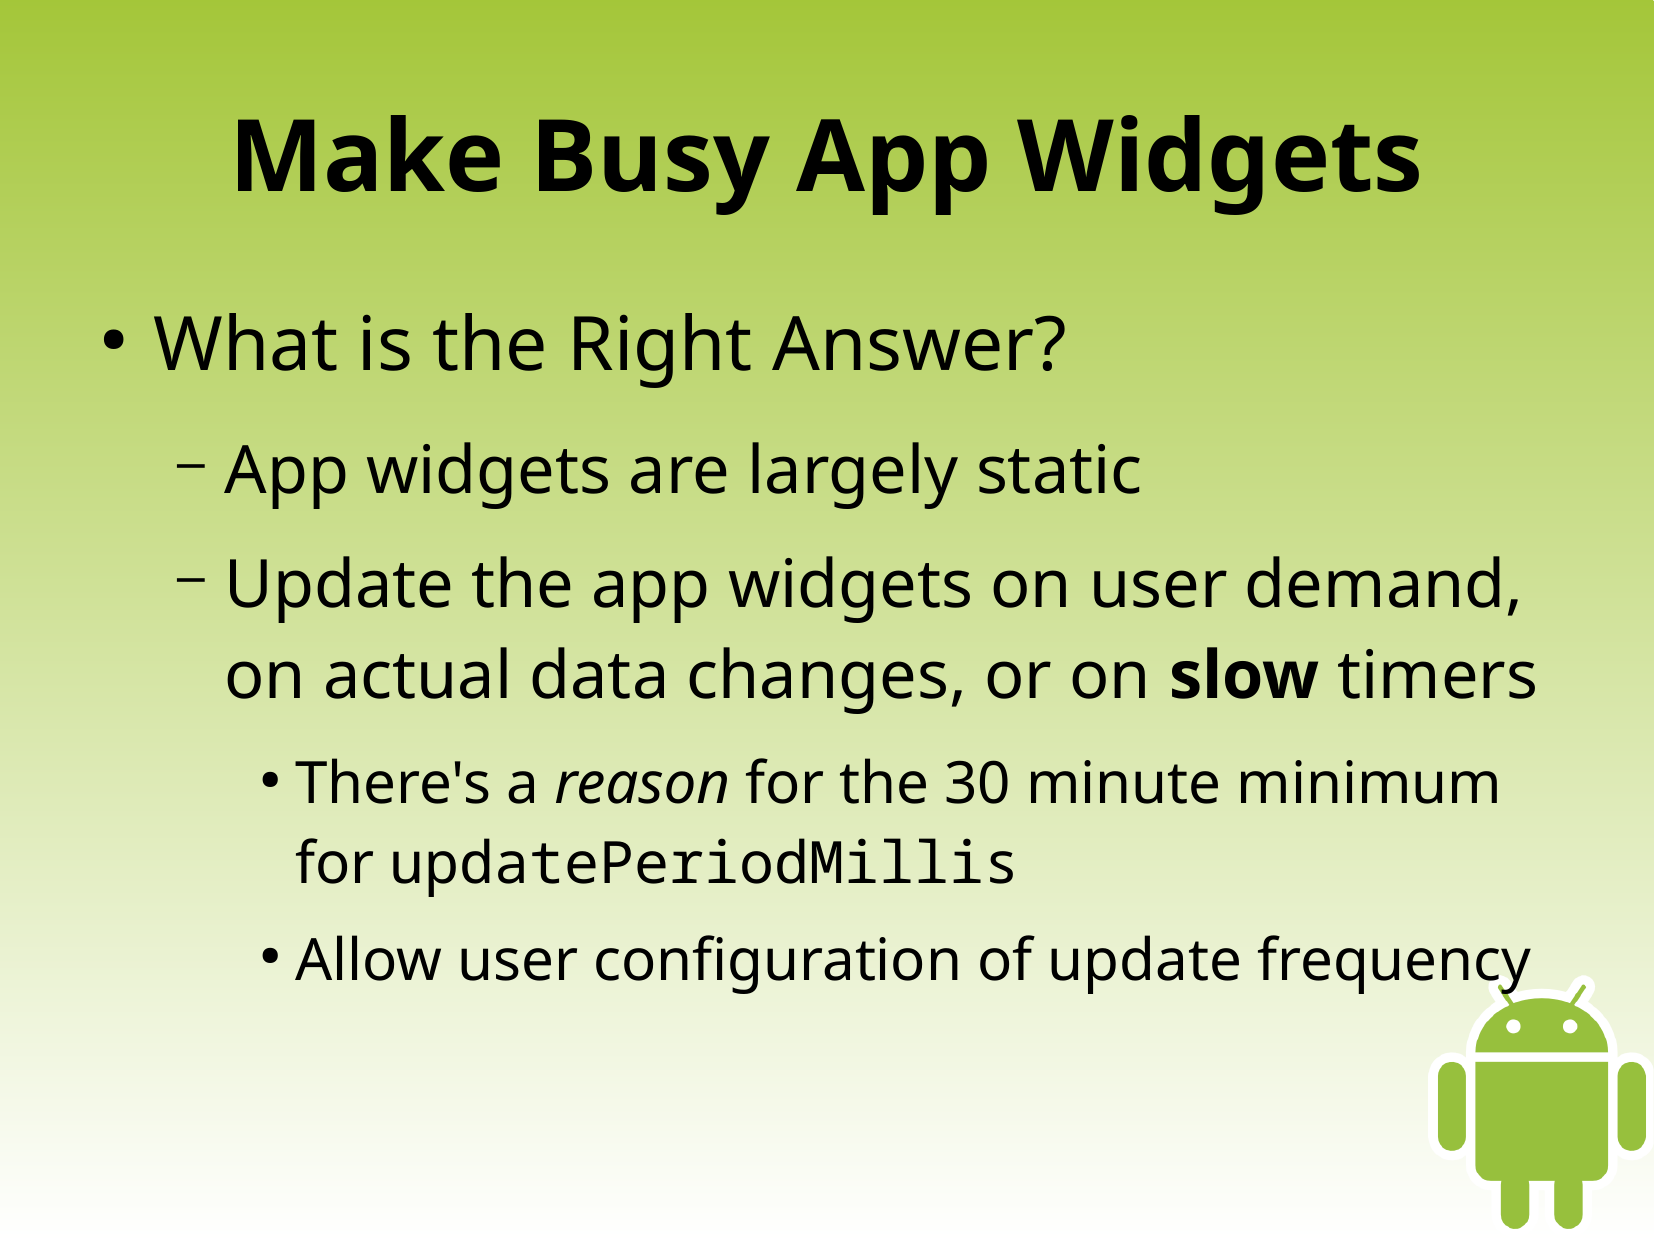

# Make Busy App Widgets
What is the Right Answer?
App widgets are largely static
Update the app widgets on user demand, on actual data changes, or on slow timers
There's a reason for the 30 minute minimum for updatePeriodMillis
Allow user configuration of update frequency